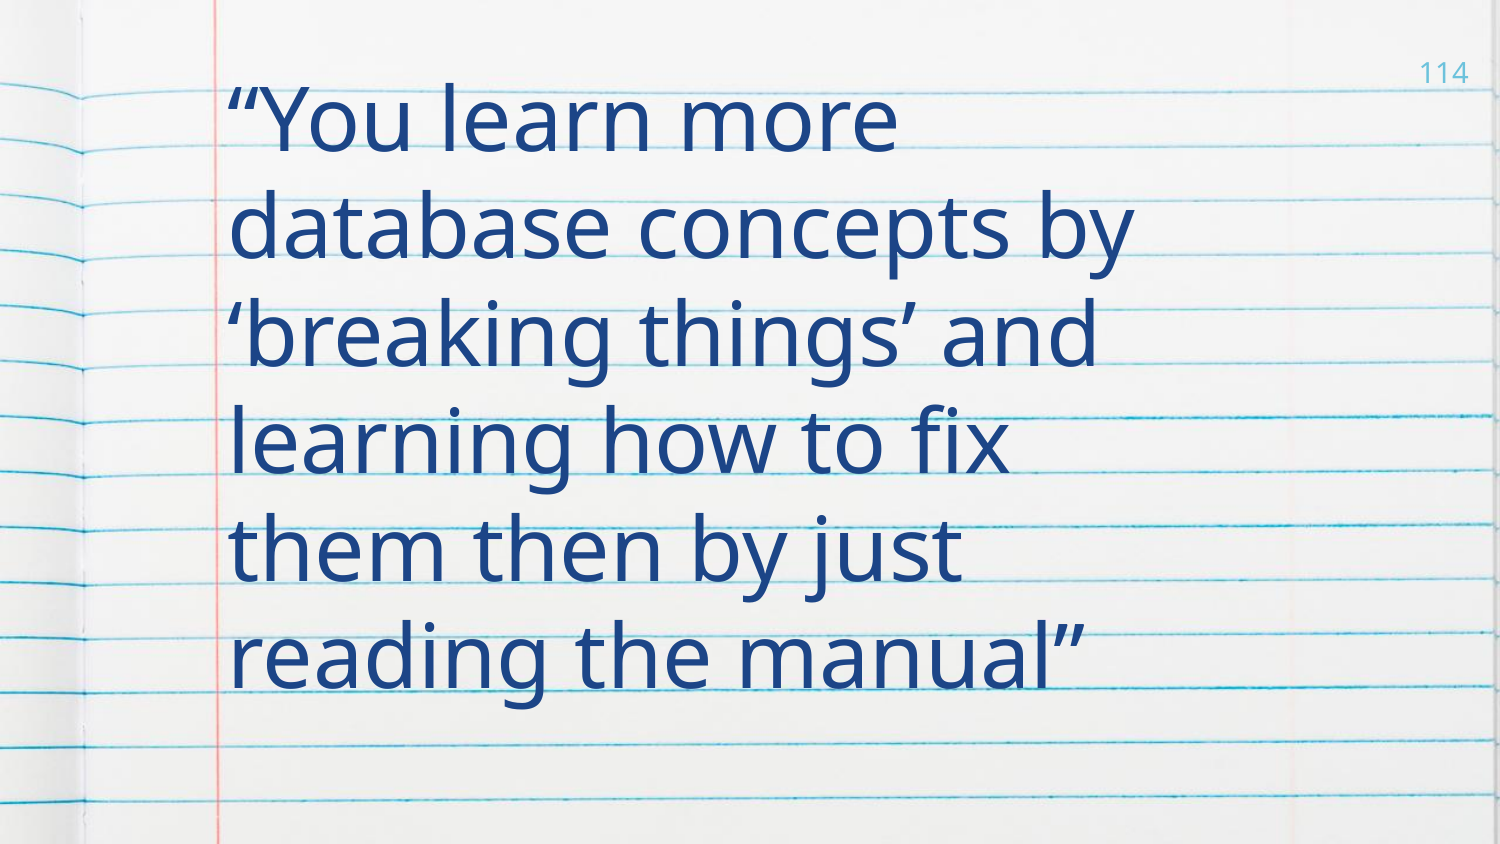

# “You learn more database concepts by ‘breaking things’ and learning how to fix them then by just reading the manual”